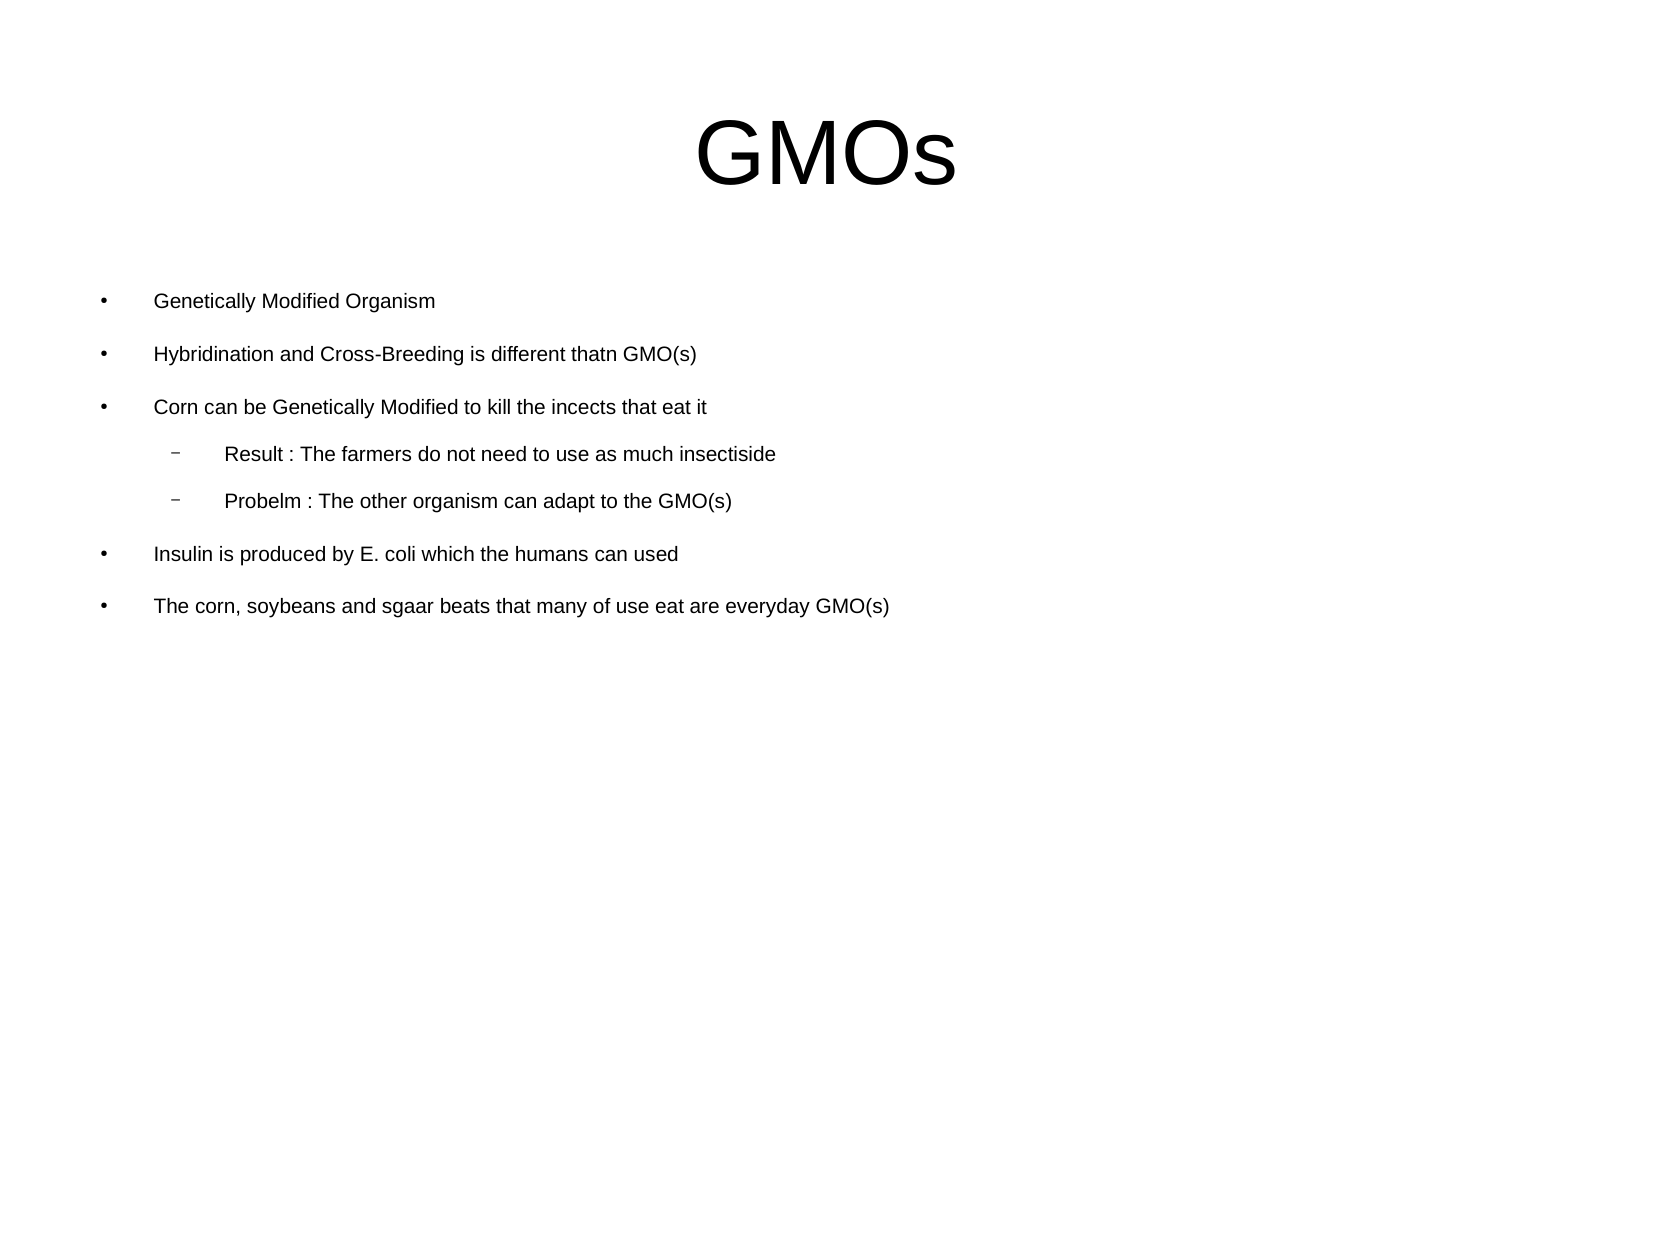

# GMOs
Genetically Modified Organism
Hybridination and Cross-Breeding is different thatn GMO(s)
Corn can be Genetically Modified to kill the incects that eat it
Result : The farmers do not need to use as much insectiside
Probelm : The other organism can adapt to the GMO(s)
Insulin is produced by E. coli which the humans can used
The corn, soybeans and sgaar beats that many of use eat are everyday GMO(s)